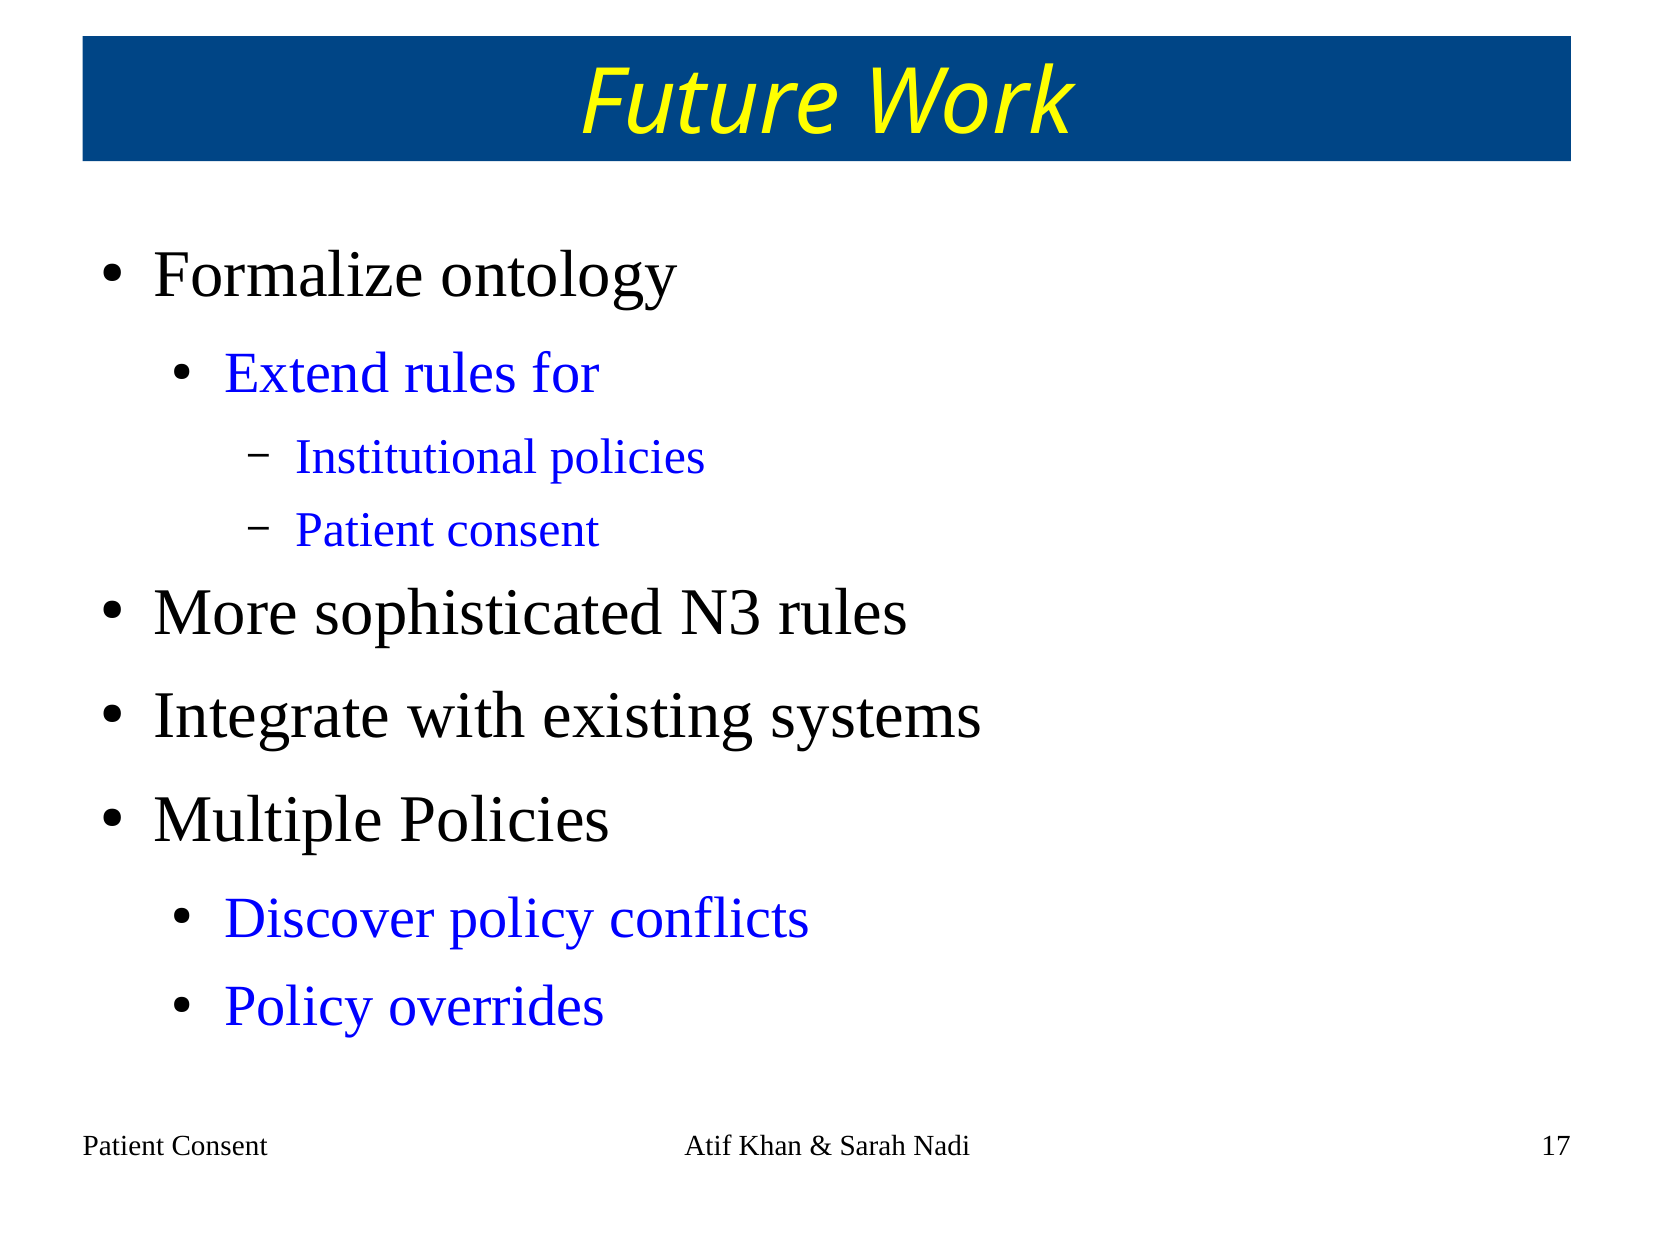

# Future Work
Formalize ontology
Extend rules for
Institutional policies
Patient consent
More sophisticated N3 rules
Integrate with existing systems
Multiple Policies
Discover policy conflicts
Policy overrides
Patient Consent
Atif Khan & Sarah Nadi
17